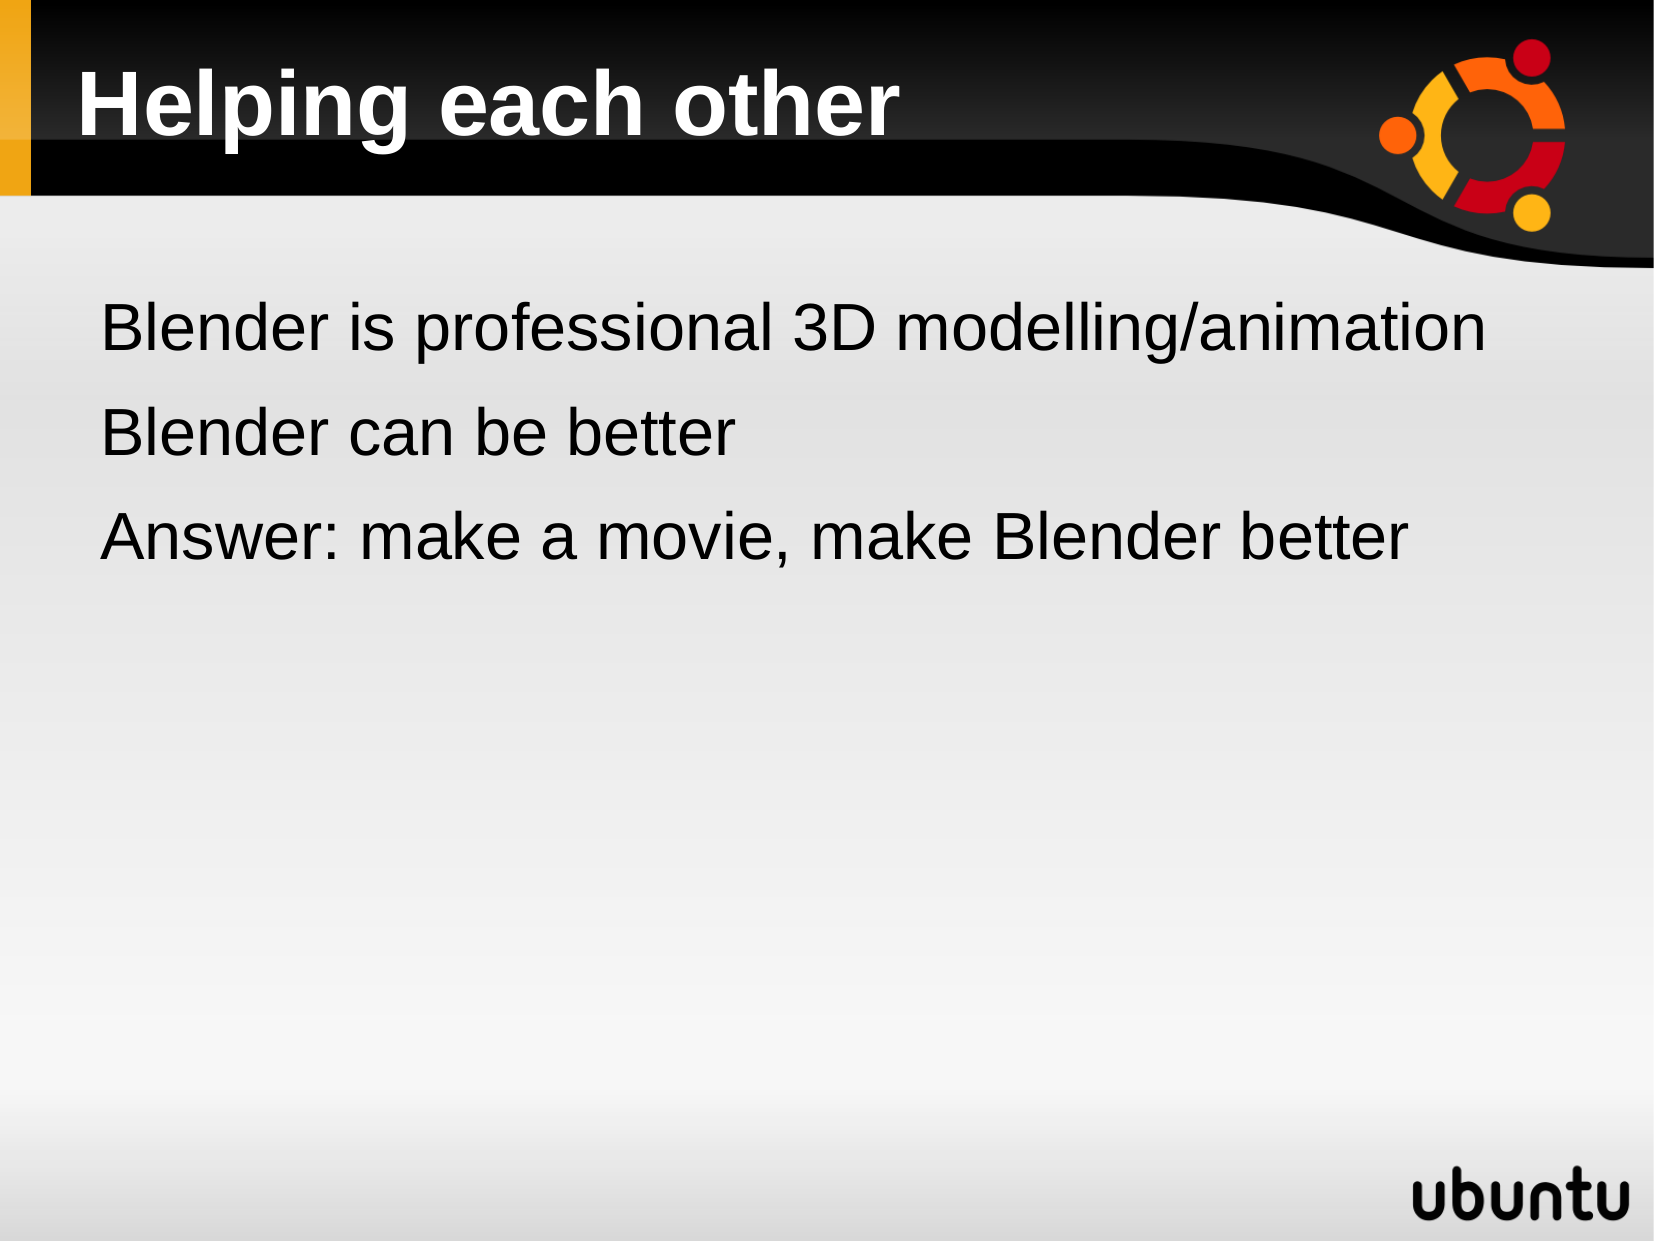

# Helping each other
Blender is professional 3D modelling/animation
Blender can be better
Answer: make a movie, make Blender better